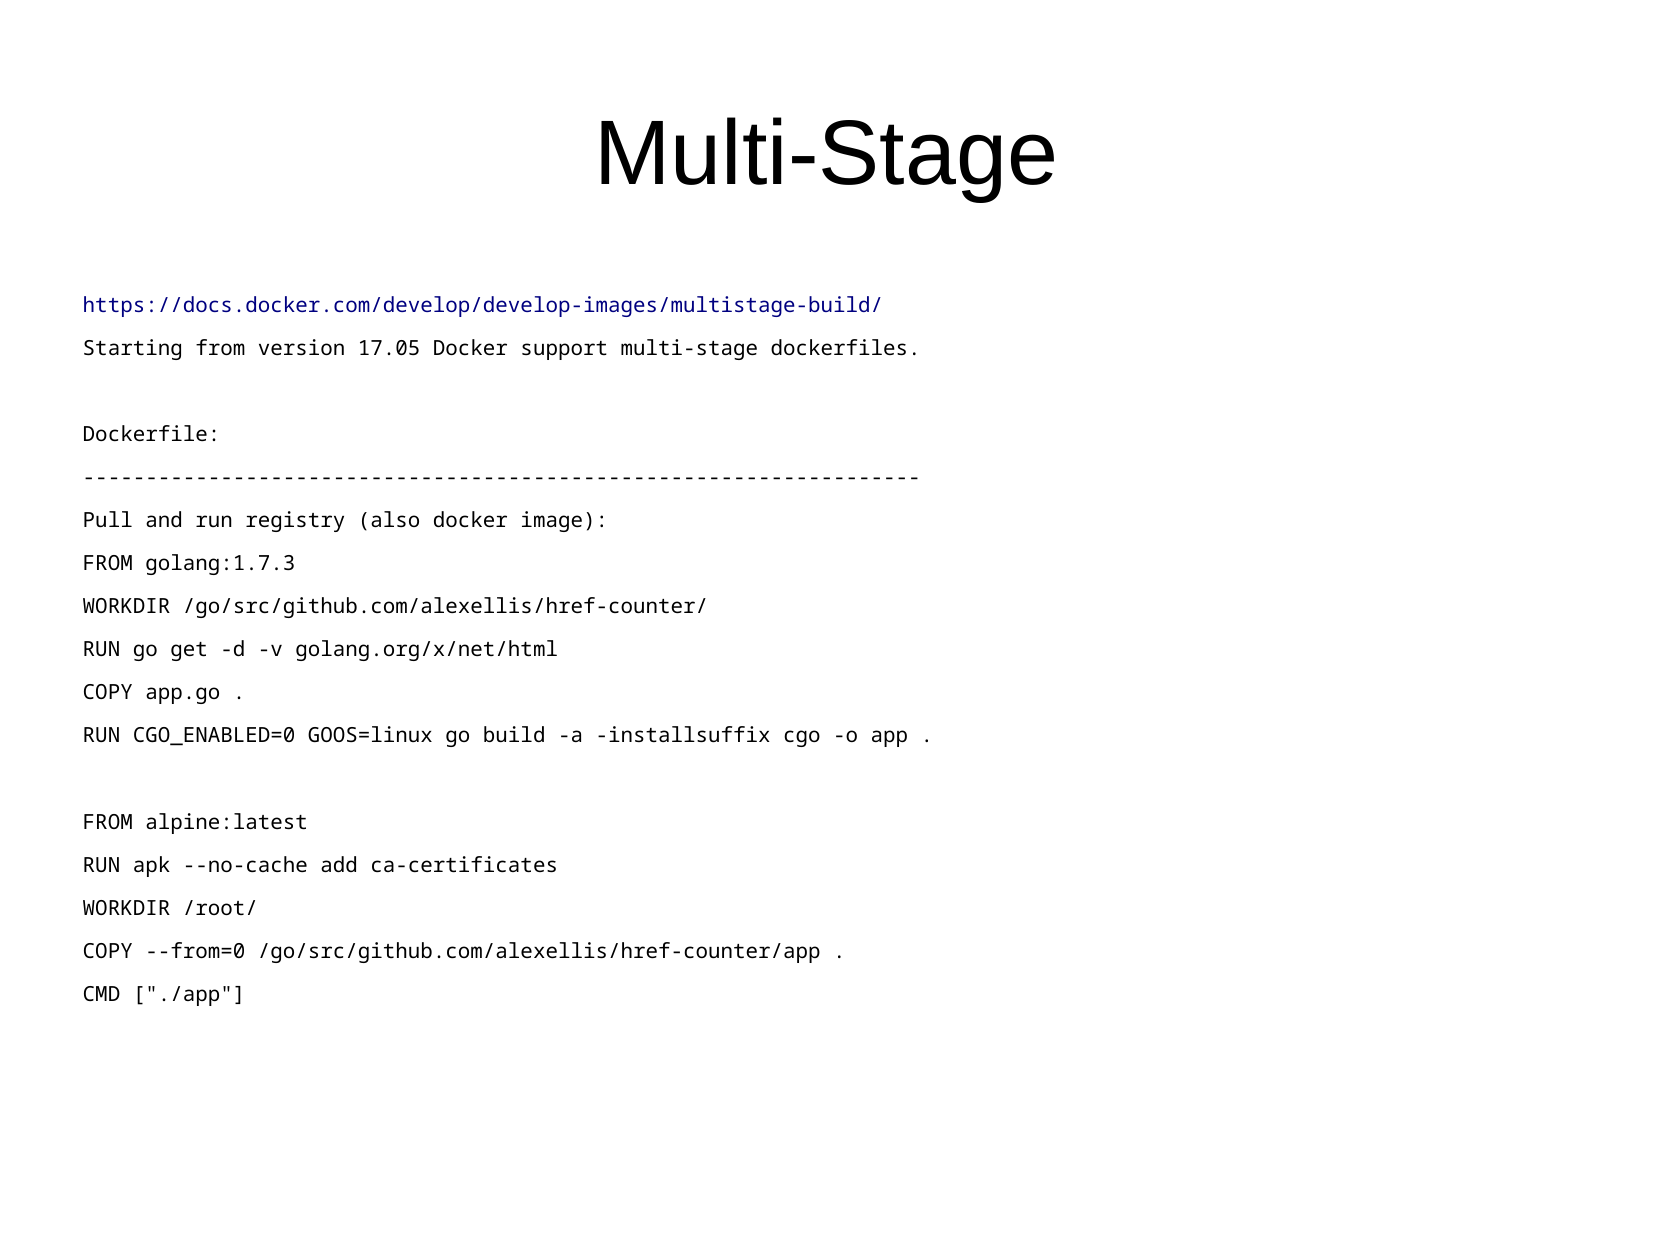

# Multi-Stage
https://docs.docker.com/develop/develop-images/multistage-build/
Starting from version 17.05 Docker support multi-stage dockerfiles.
Dockerfile:
-------------------------------------------------------------------
Pull and run registry (also docker image):
FROM golang:1.7.3
WORKDIR /go/src/github.com/alexellis/href-counter/
RUN go get -d -v golang.org/x/net/html
COPY app.go .
RUN CGO_ENABLED=0 GOOS=linux go build -a -installsuffix cgo -o app .
FROM alpine:latest
RUN apk --no-cache add ca-certificates
WORKDIR /root/
COPY --from=0 /go/src/github.com/alexellis/href-counter/app .
CMD ["./app"]